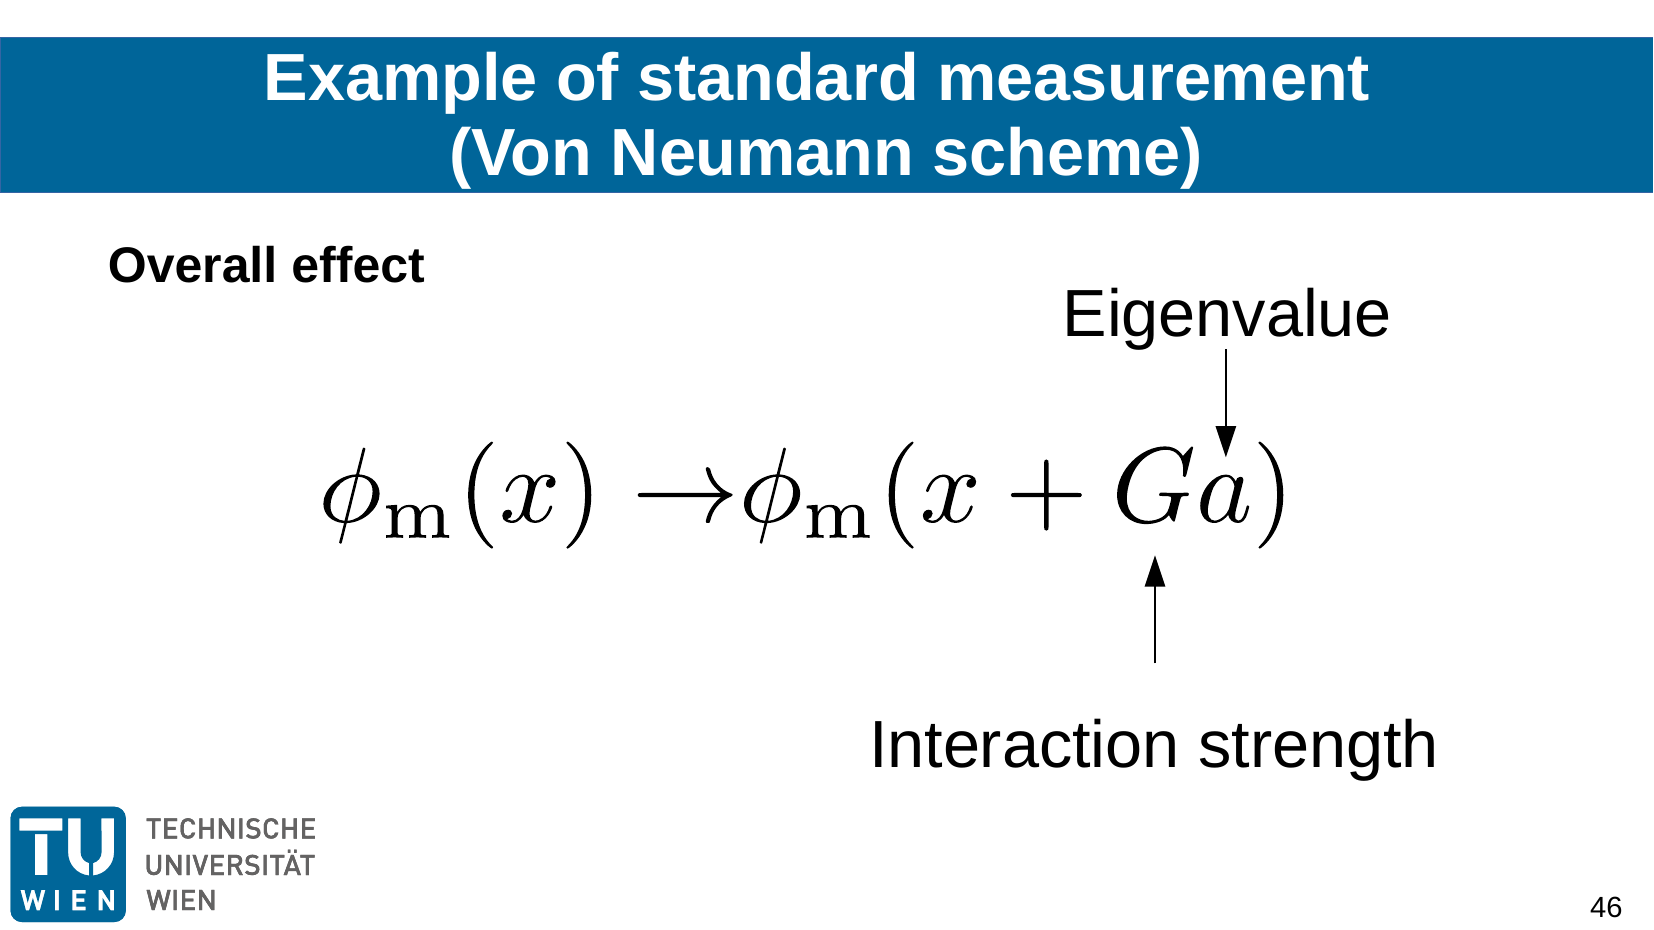

# Example of standard measurement (Von Neumann scheme)
Overall effect
Eigenvalue
Interaction strength